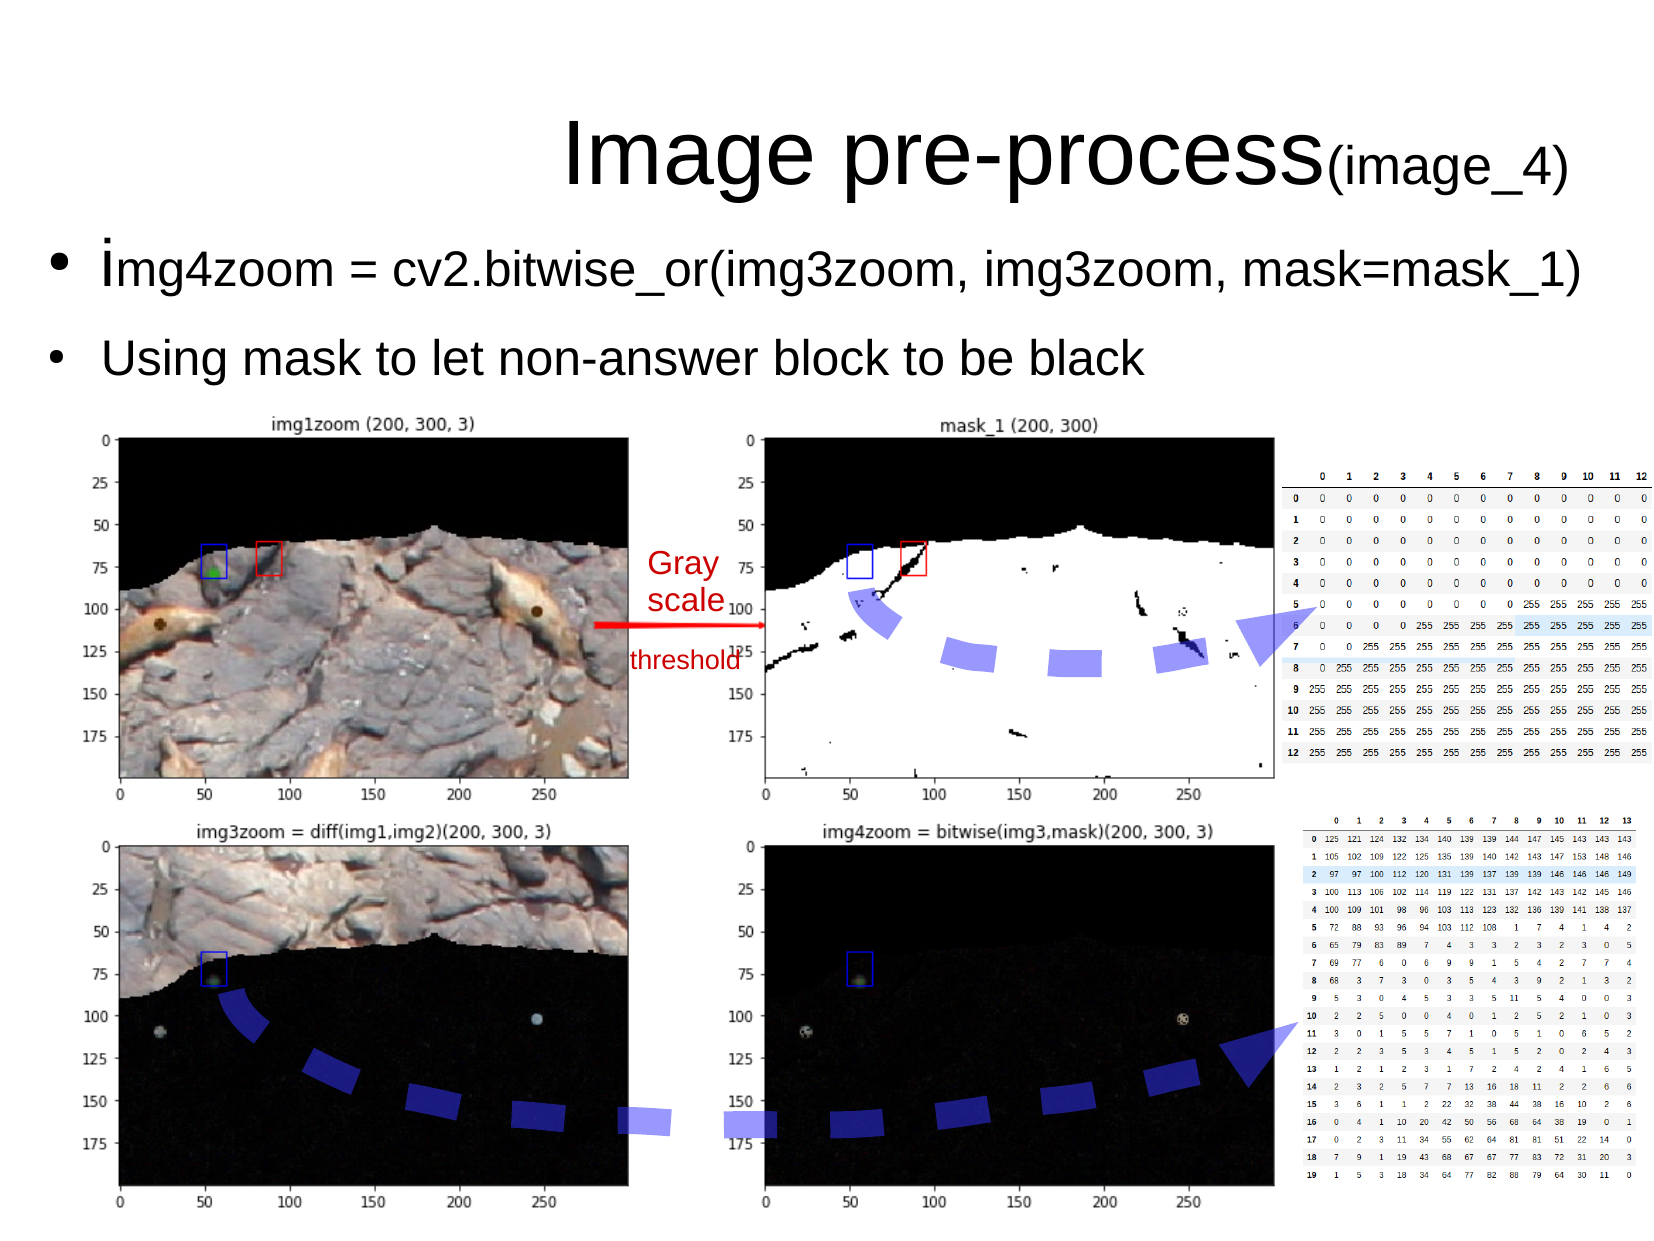

# Image pre-process(image_4)
img4zoom = cv2.bitwise_or(img3zoom, img3zoom, mask=mask_1)
Using mask to let non-answer block to be black
Gray scale
threshold